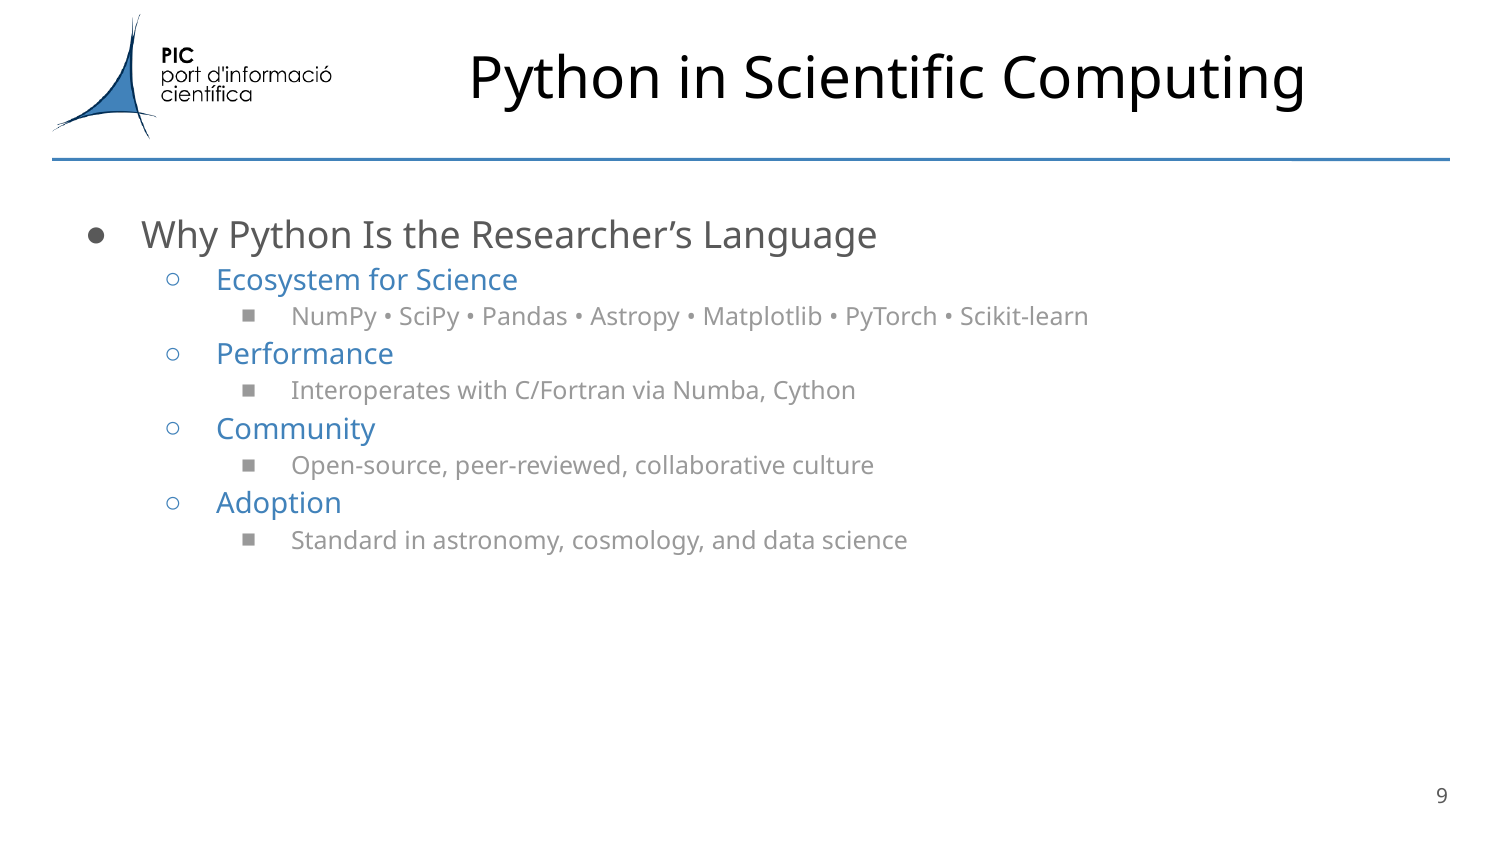

# Python in Scientific Computing
Why Python Is the Researcher’s Language
Ecosystem for Science
NumPy • SciPy • Pandas • Astropy • Matplotlib • PyTorch • Scikit-learn
Performance
Interoperates with C/Fortran via Numba, Cython
Community
Open-source, peer-reviewed, collaborative culture
Adoption
Standard in astronomy, cosmology, and data science